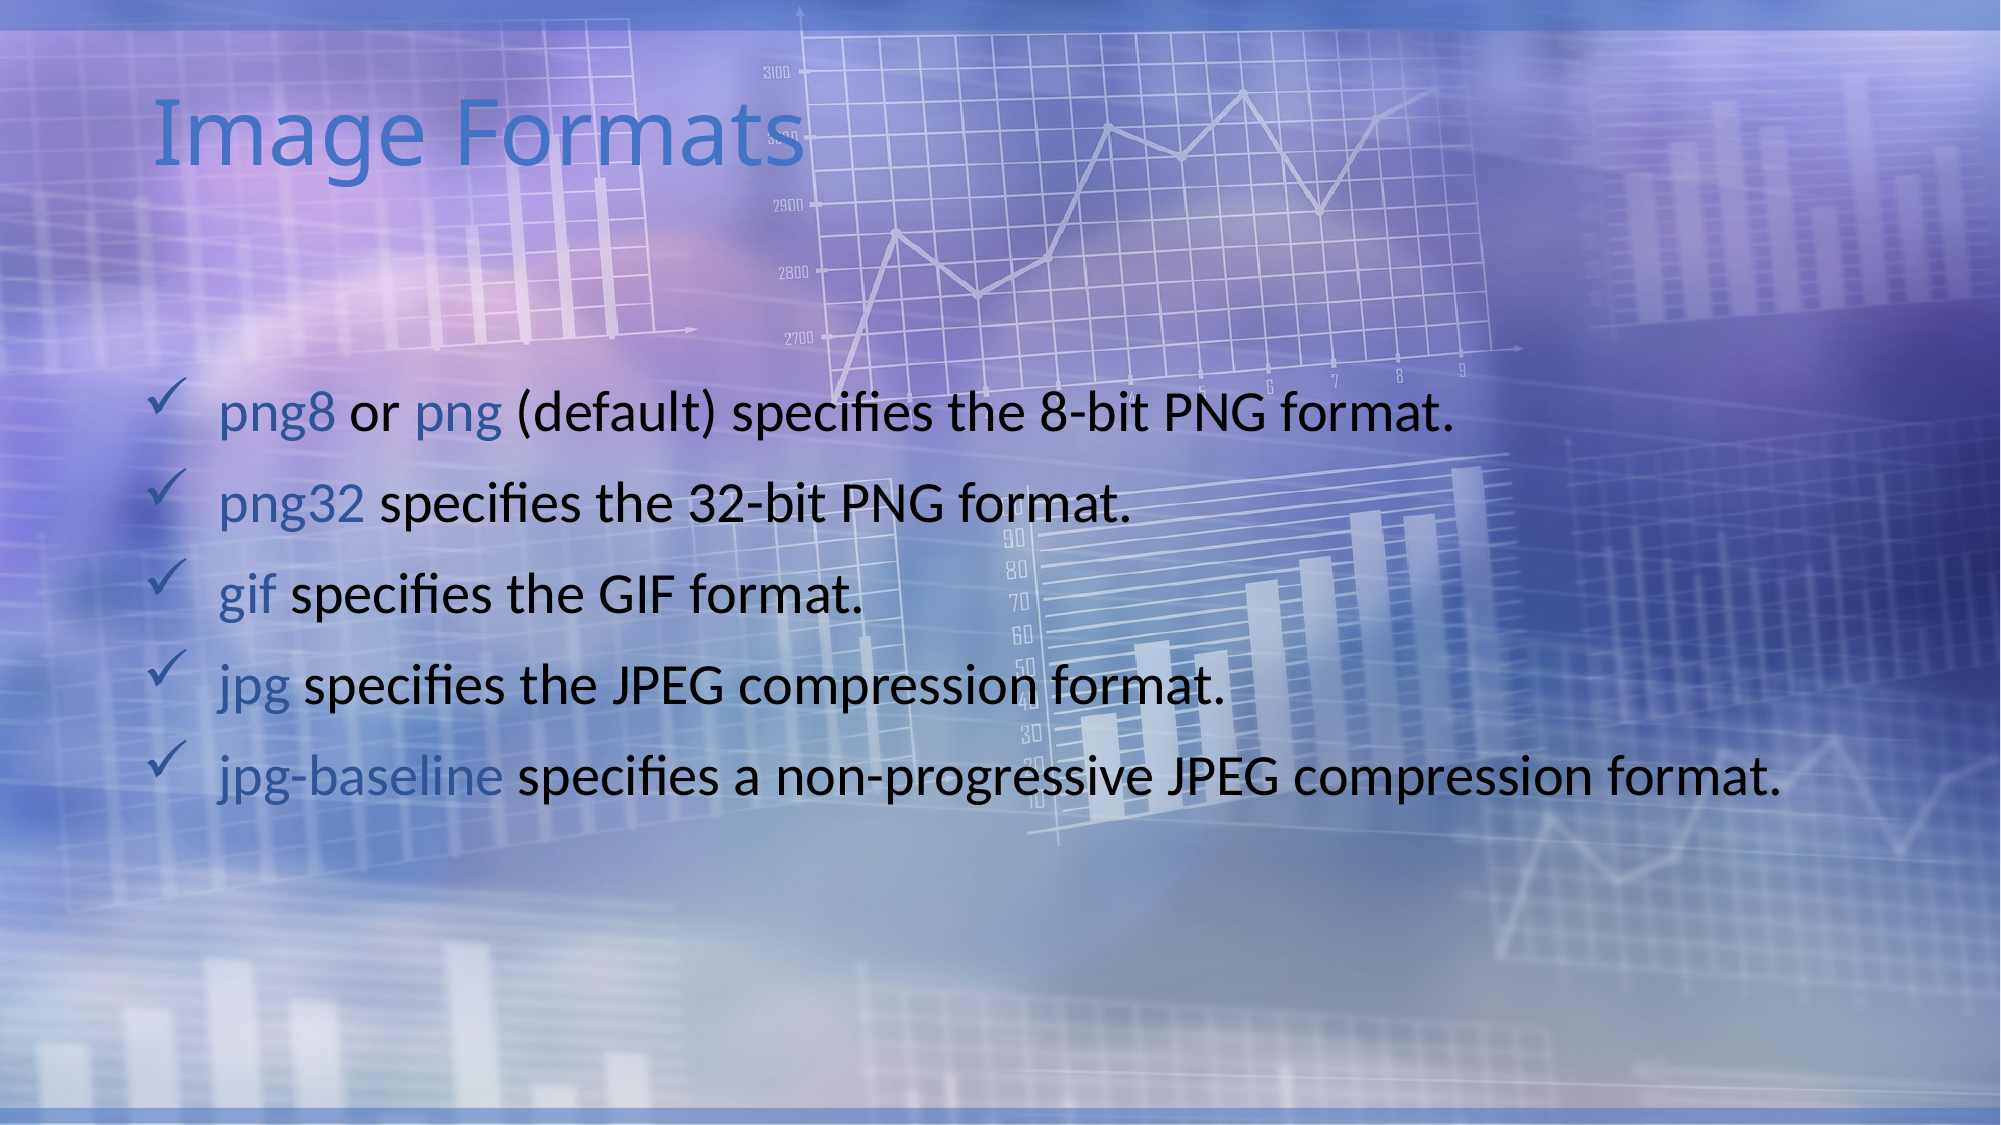

# Image Formats
png8 or png (default) specifies the 8-bit PNG format.
png32 specifies the 32-bit PNG format.
gif specifies the GIF format.
jpg specifies the JPEG compression format.
jpg-baseline specifies a non-progressive JPEG compression format.